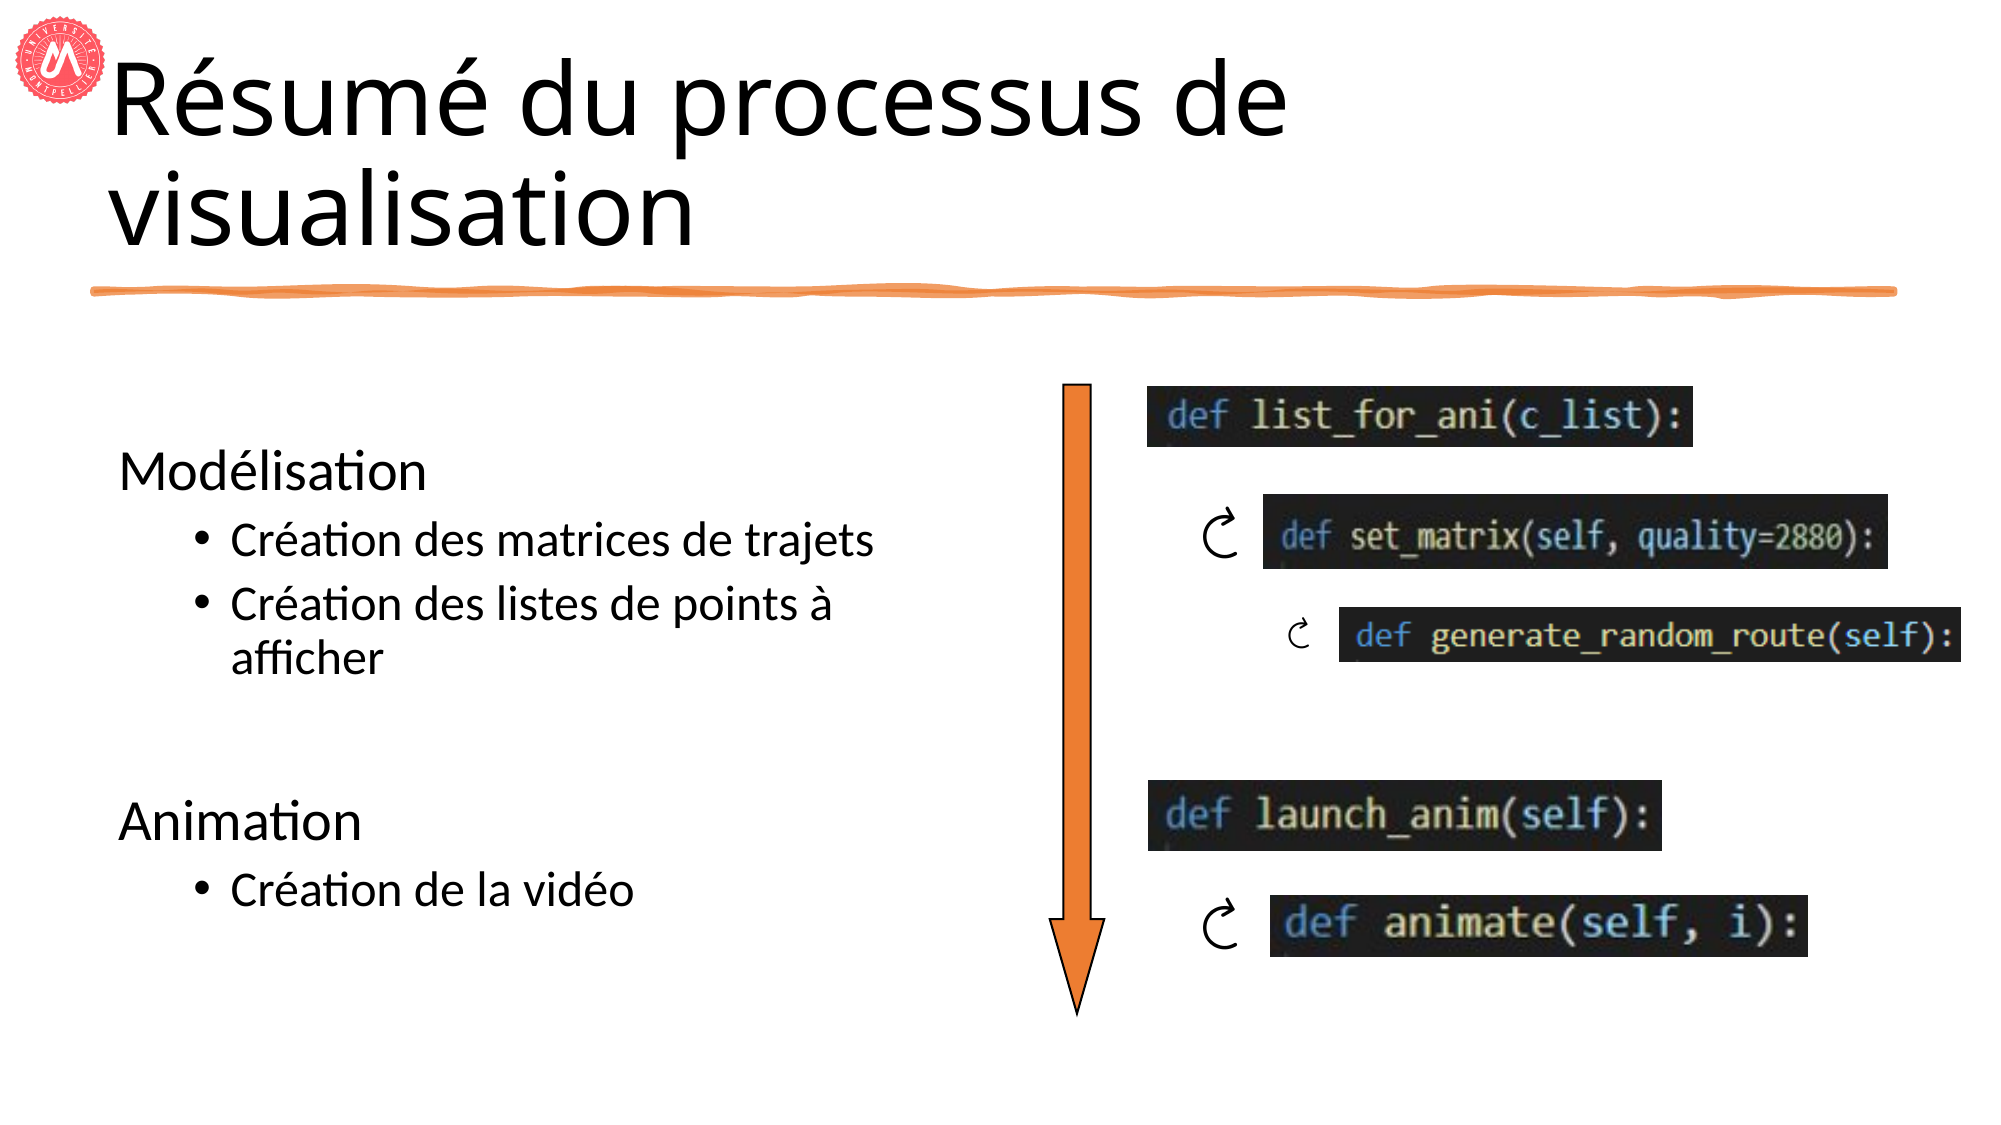

# Résumé du processus de visualisation
Modélisation
Création des matrices de trajets
Création des listes de points à afficher
Animation
Création de la vidéo